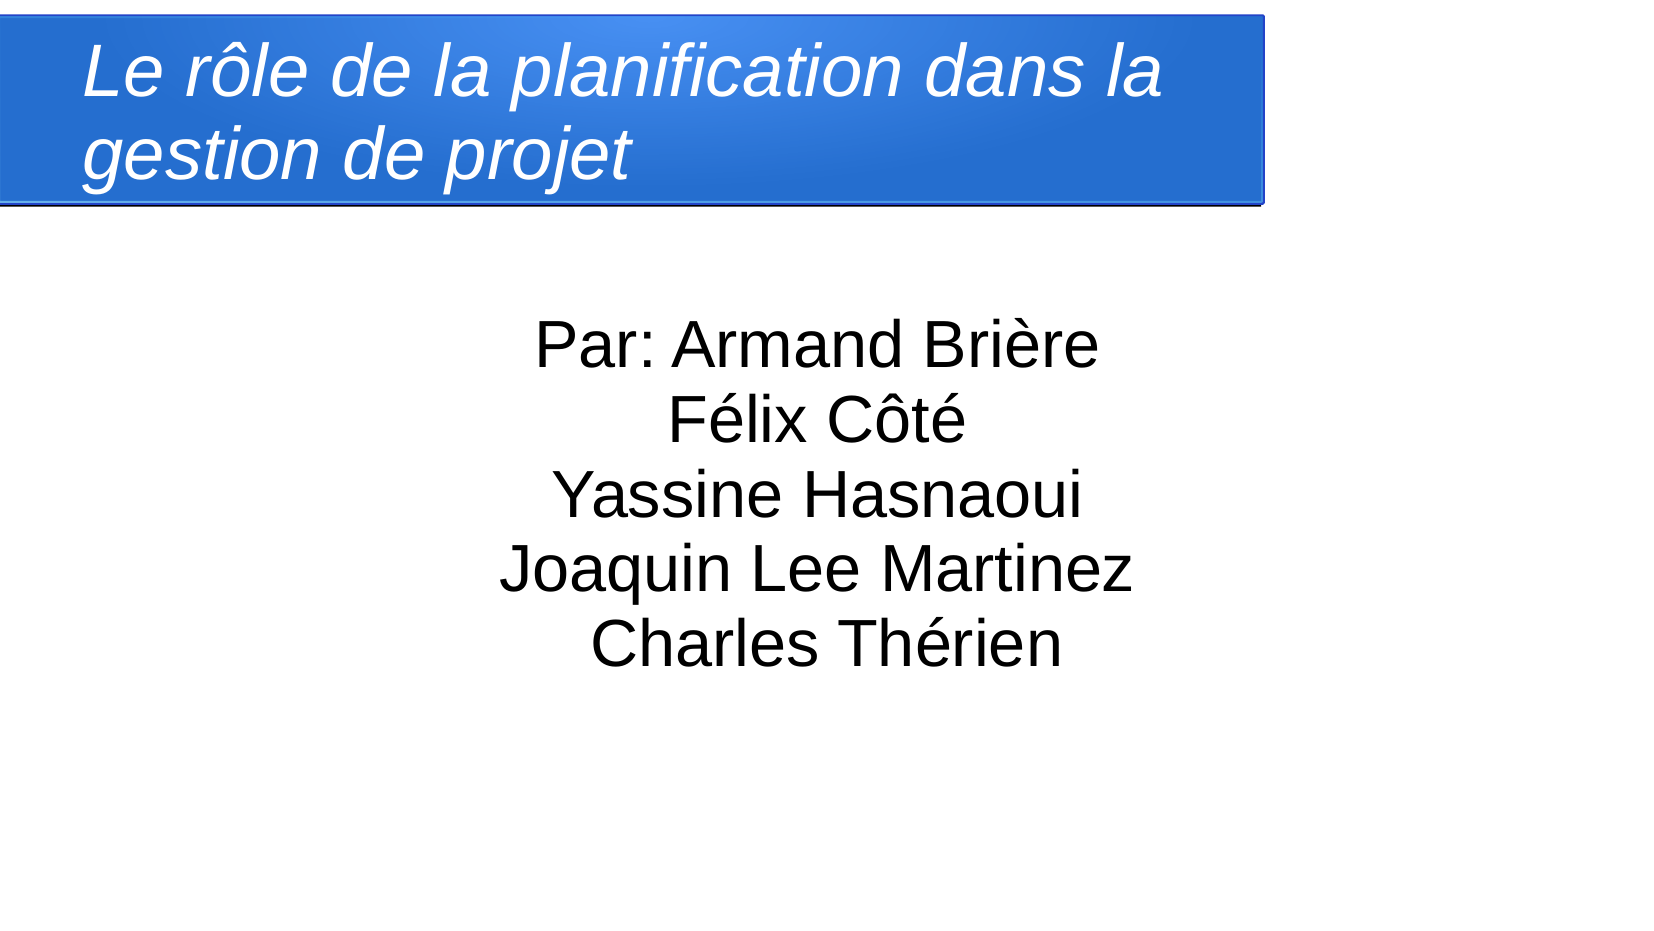

# Le rôle de la planification dans la gestion de projet
Par: Armand Brière
Félix Côté
Yassine Hasnaoui
Joaquin Lee Martinez
Charles Thérien